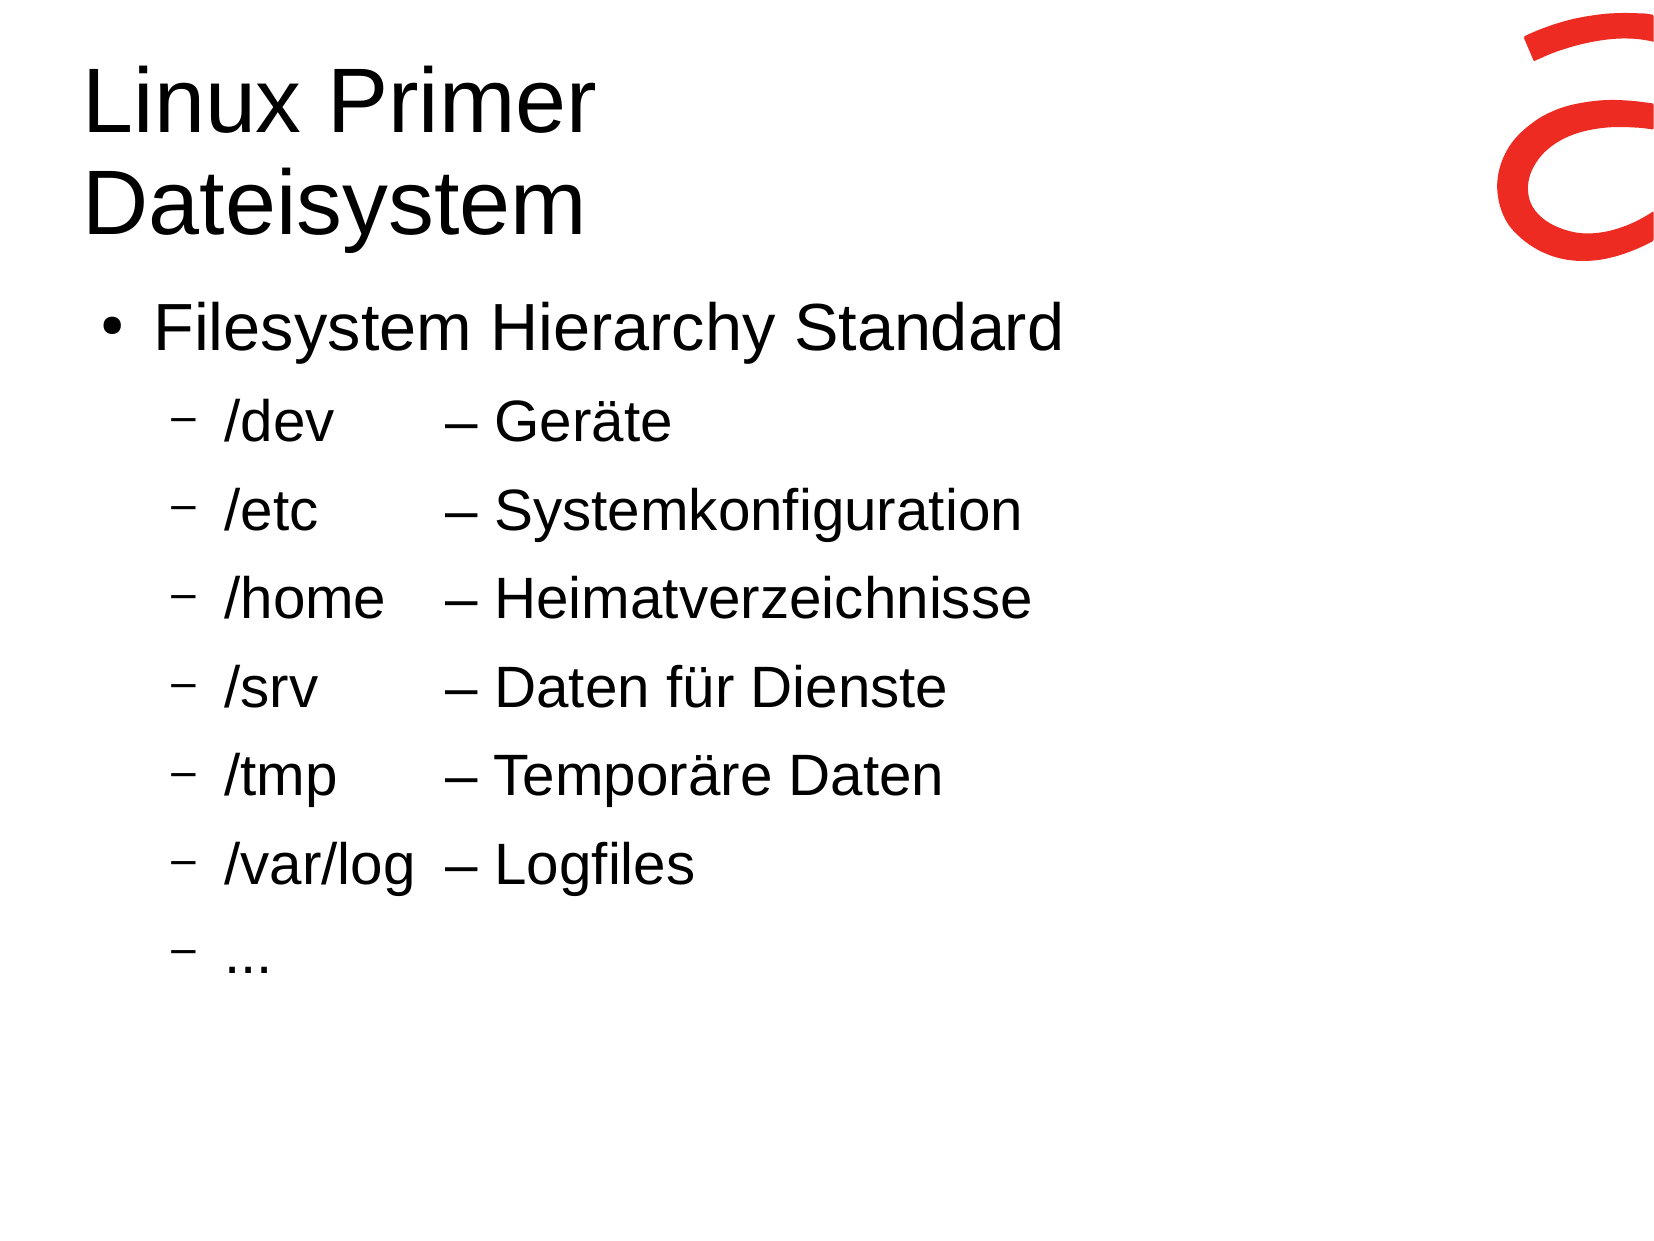

# Linux Primer Dateisystem
Filesystem Hierarchy Standard
/dev		– Geräte
/etc		– Systemkonfiguration
/home	– Heimatverzeichnisse
/srv		– Daten für Dienste
/tmp		– Temporäre Daten
/var/log	– Logfiles
...